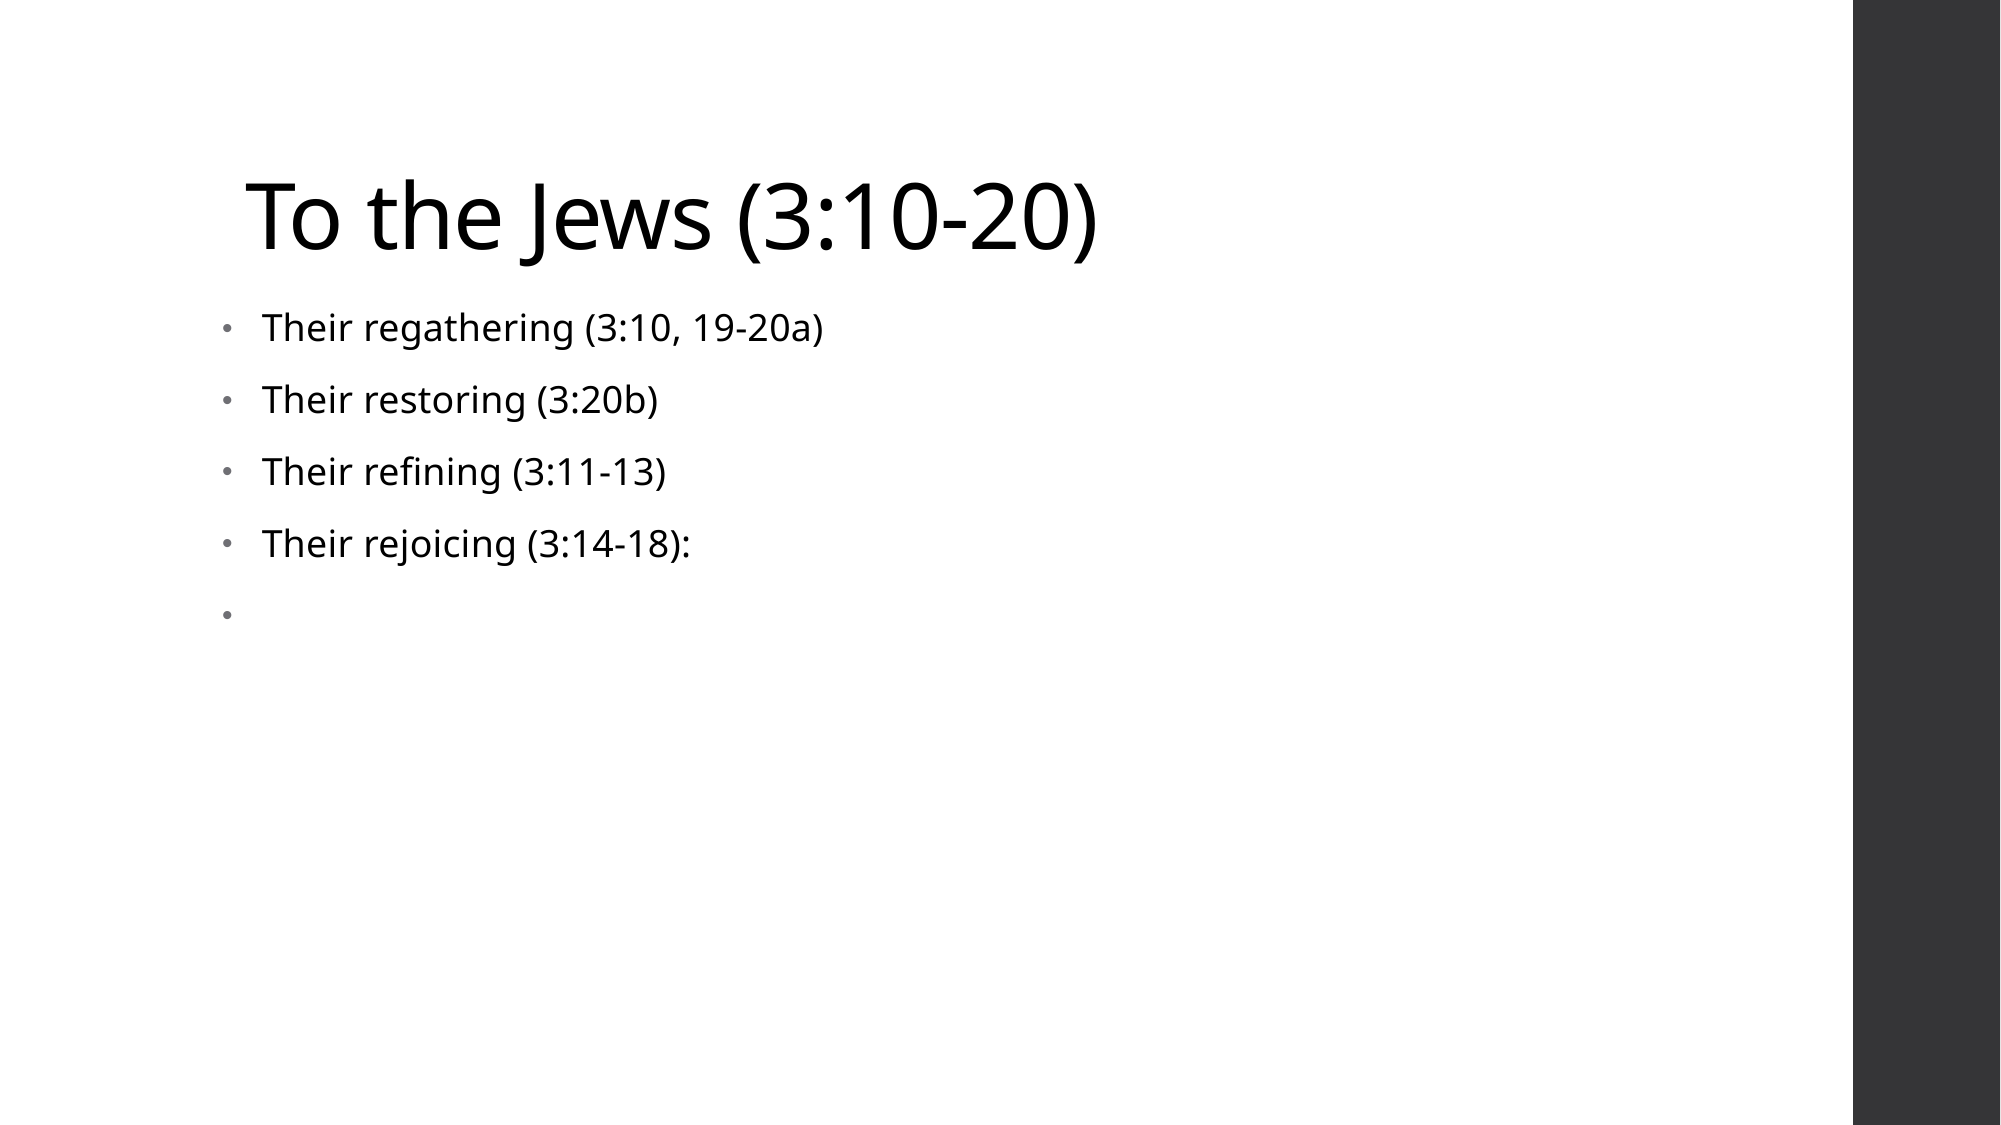

# To the Jews (3:10-20)
 Their regathering (3:10, 19-20a)
 Their restoring (3:20b)
 Their refining (3:11-13)
 Their rejoicing (3:14-18):